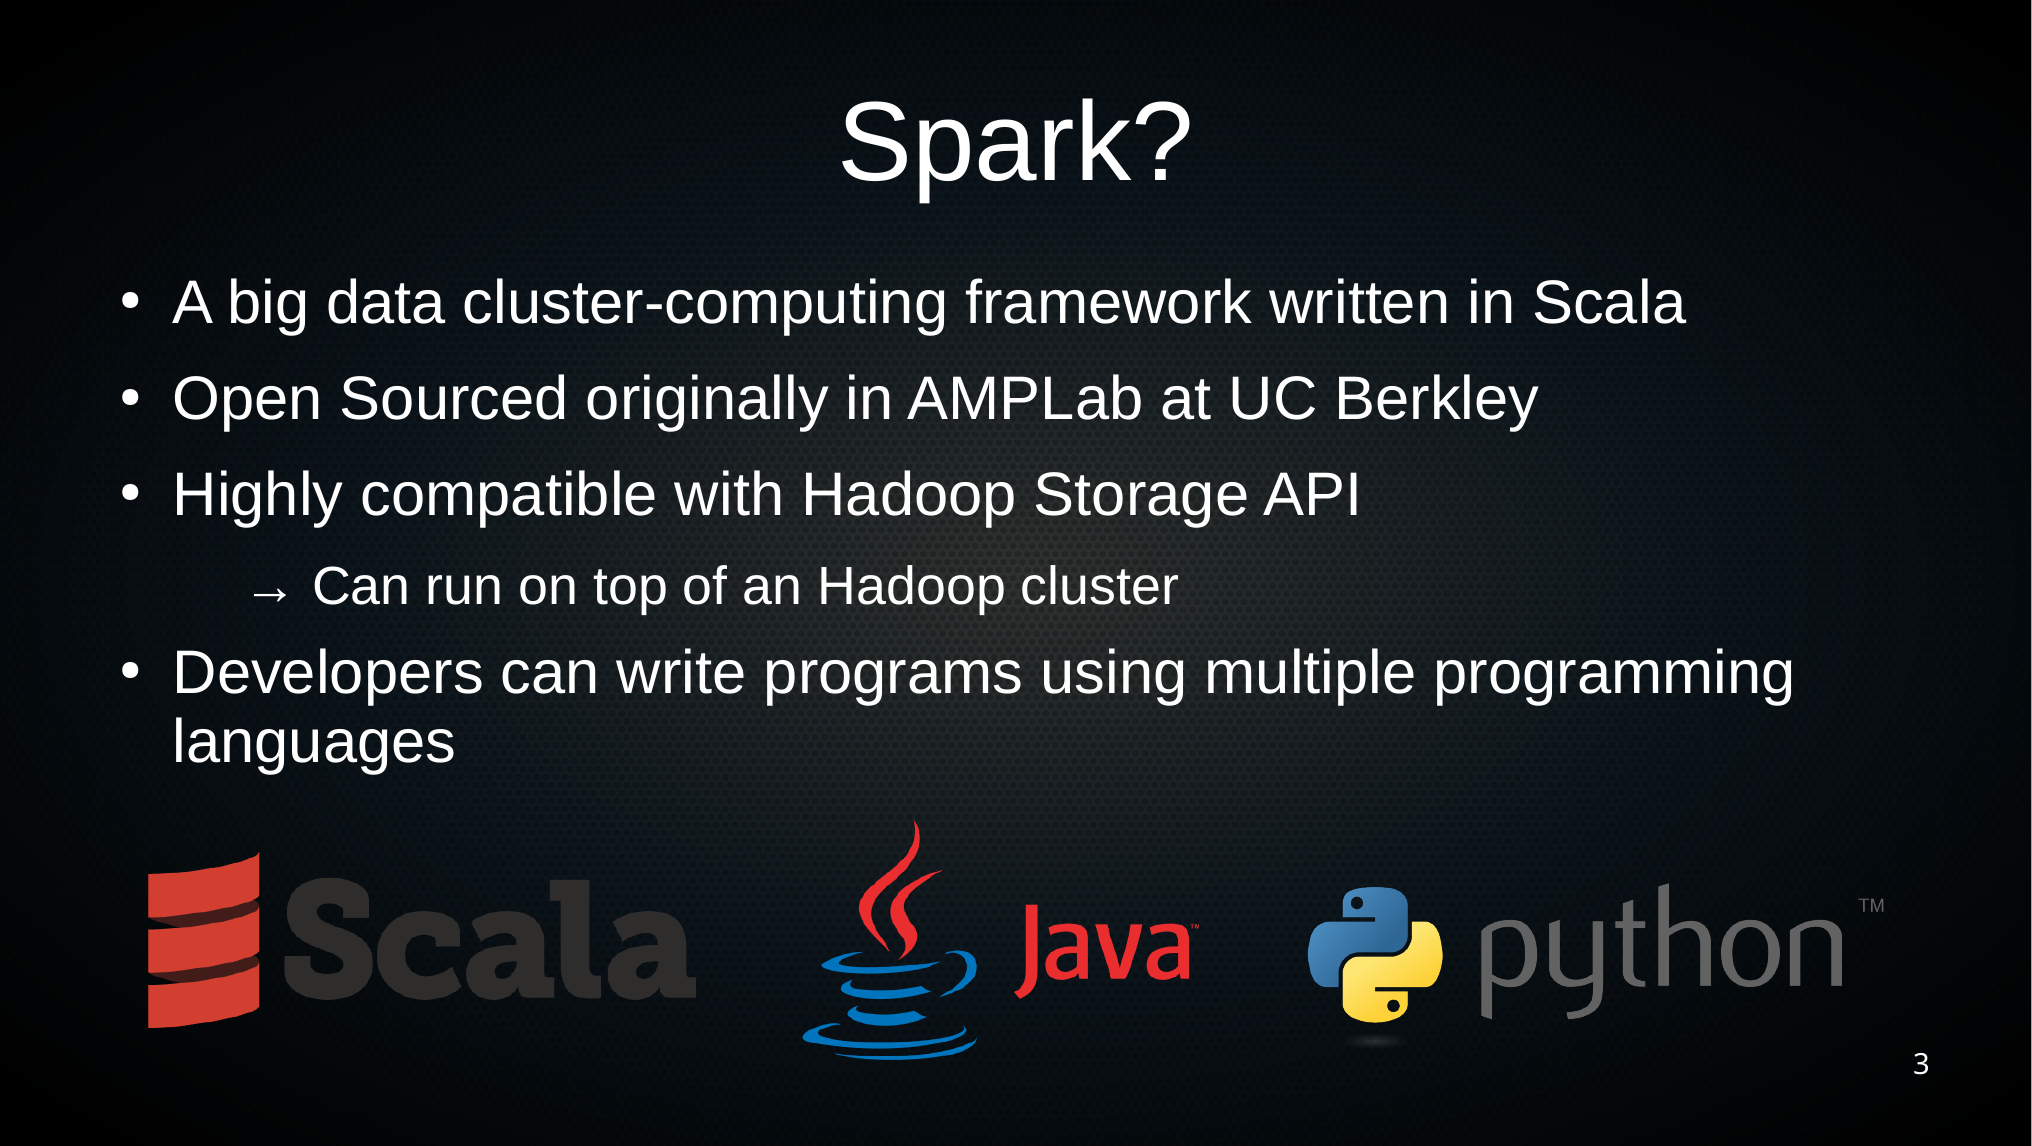

# Spark?
A big data cluster-computing framework written in Scala
Open Sourced originally in AMPLab at UC Berkley
Highly compatible with Hadoop Storage API
→ Can run on top of an Hadoop cluster
Developers can write programs using multiple programming languages
3